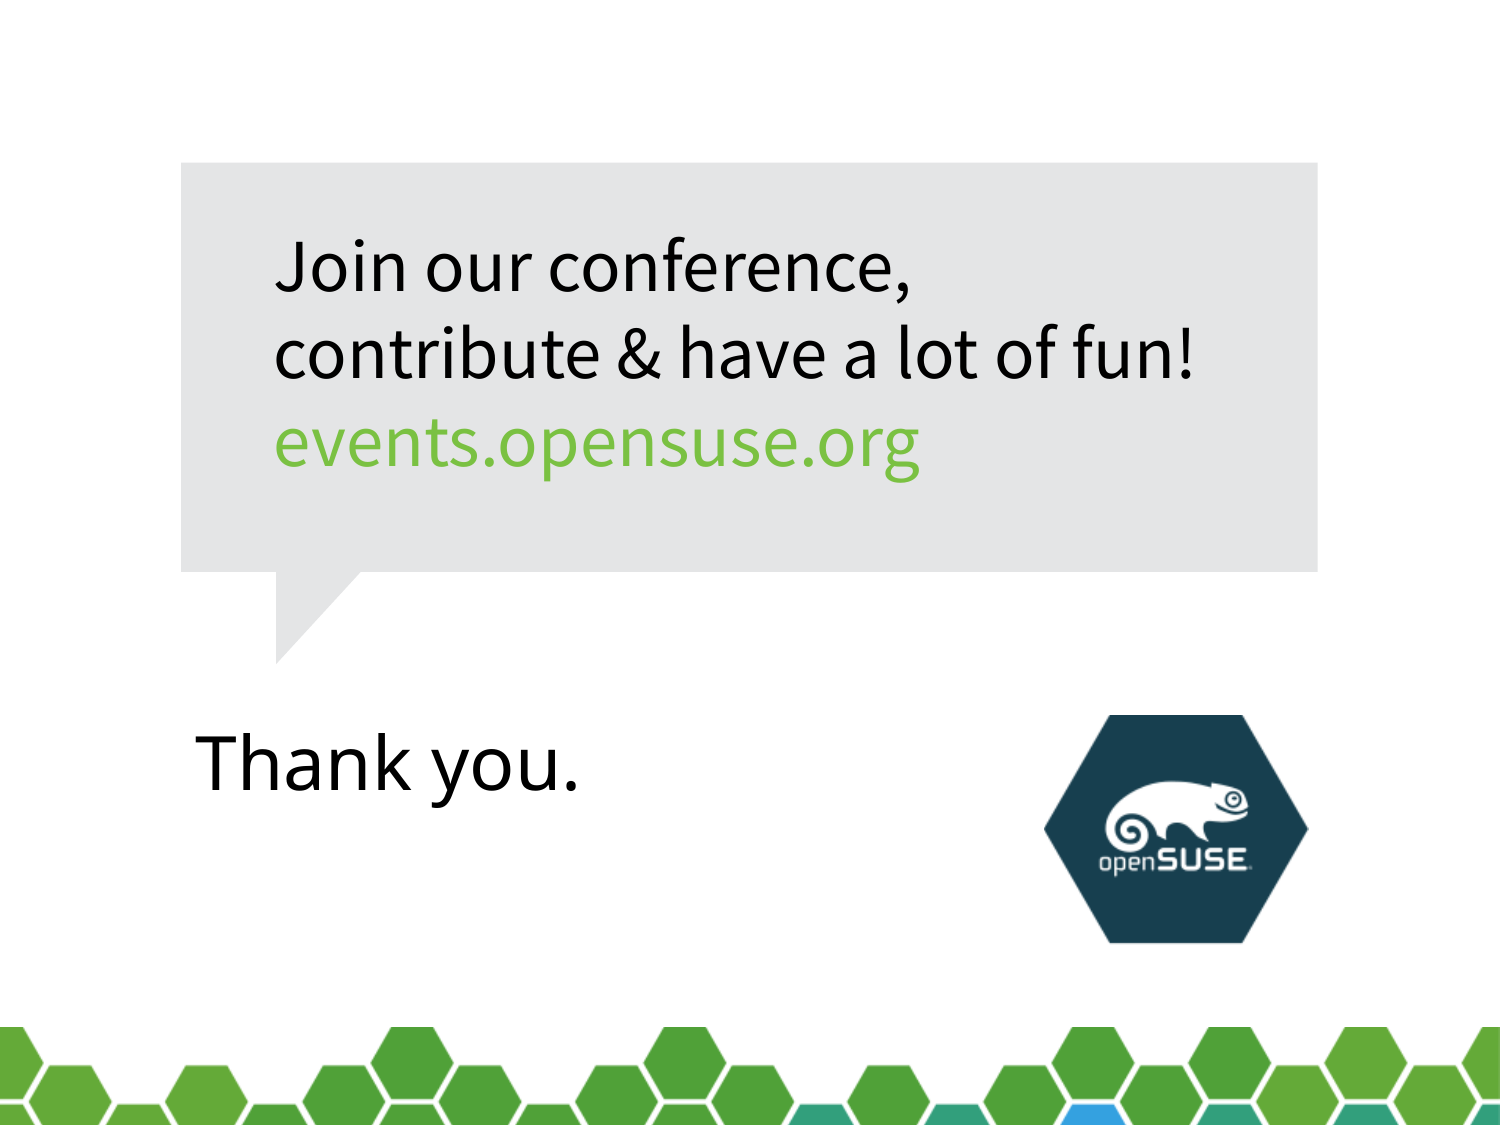

Join our conference,
contribute & have a lot of fun!
events.opensuse.org